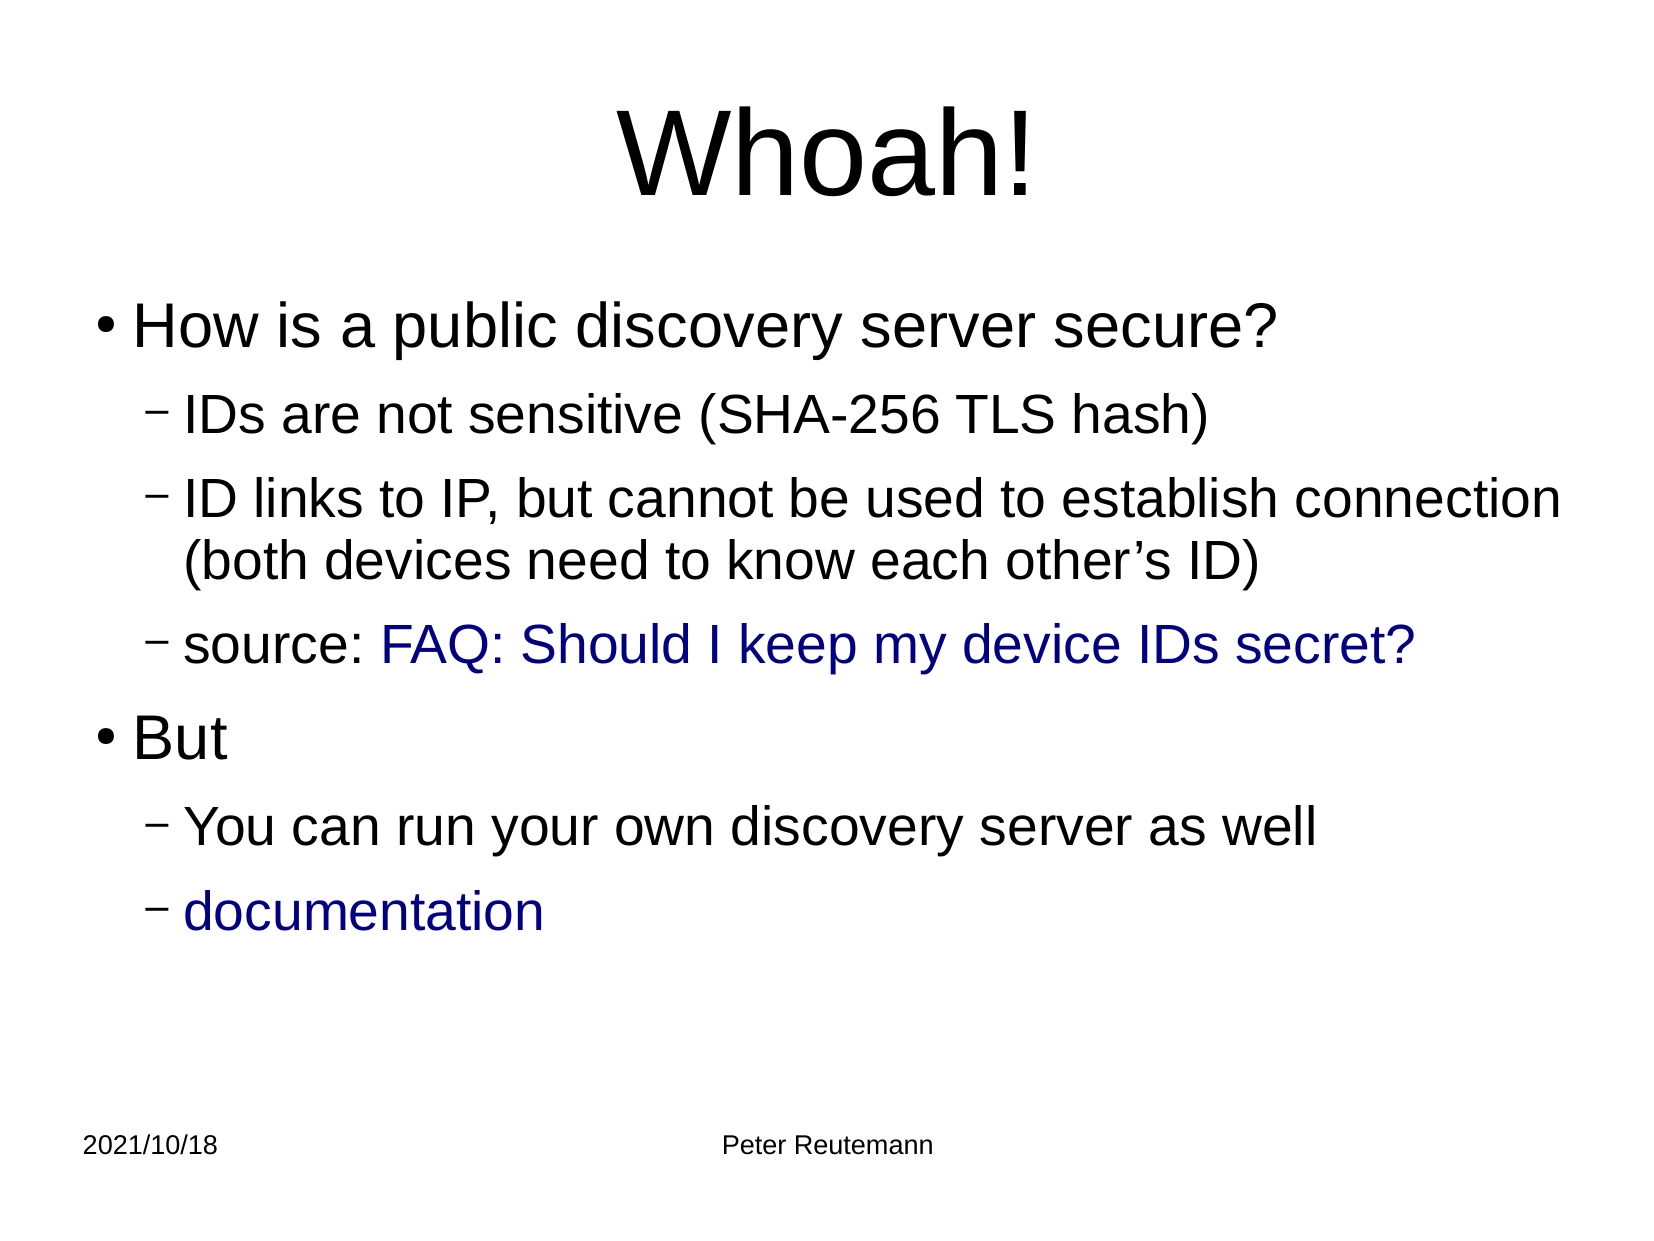

# Whoah!
How is a public discovery server secure?
IDs are not sensitive (SHA-256 TLS hash)
ID links to IP, but cannot be used to establish connection (both devices need to know each other’s ID)
source: FAQ: Should I keep my device IDs secret?
But
You can run your own discovery server as well
documentation
2021/10/18
Peter Reutemann